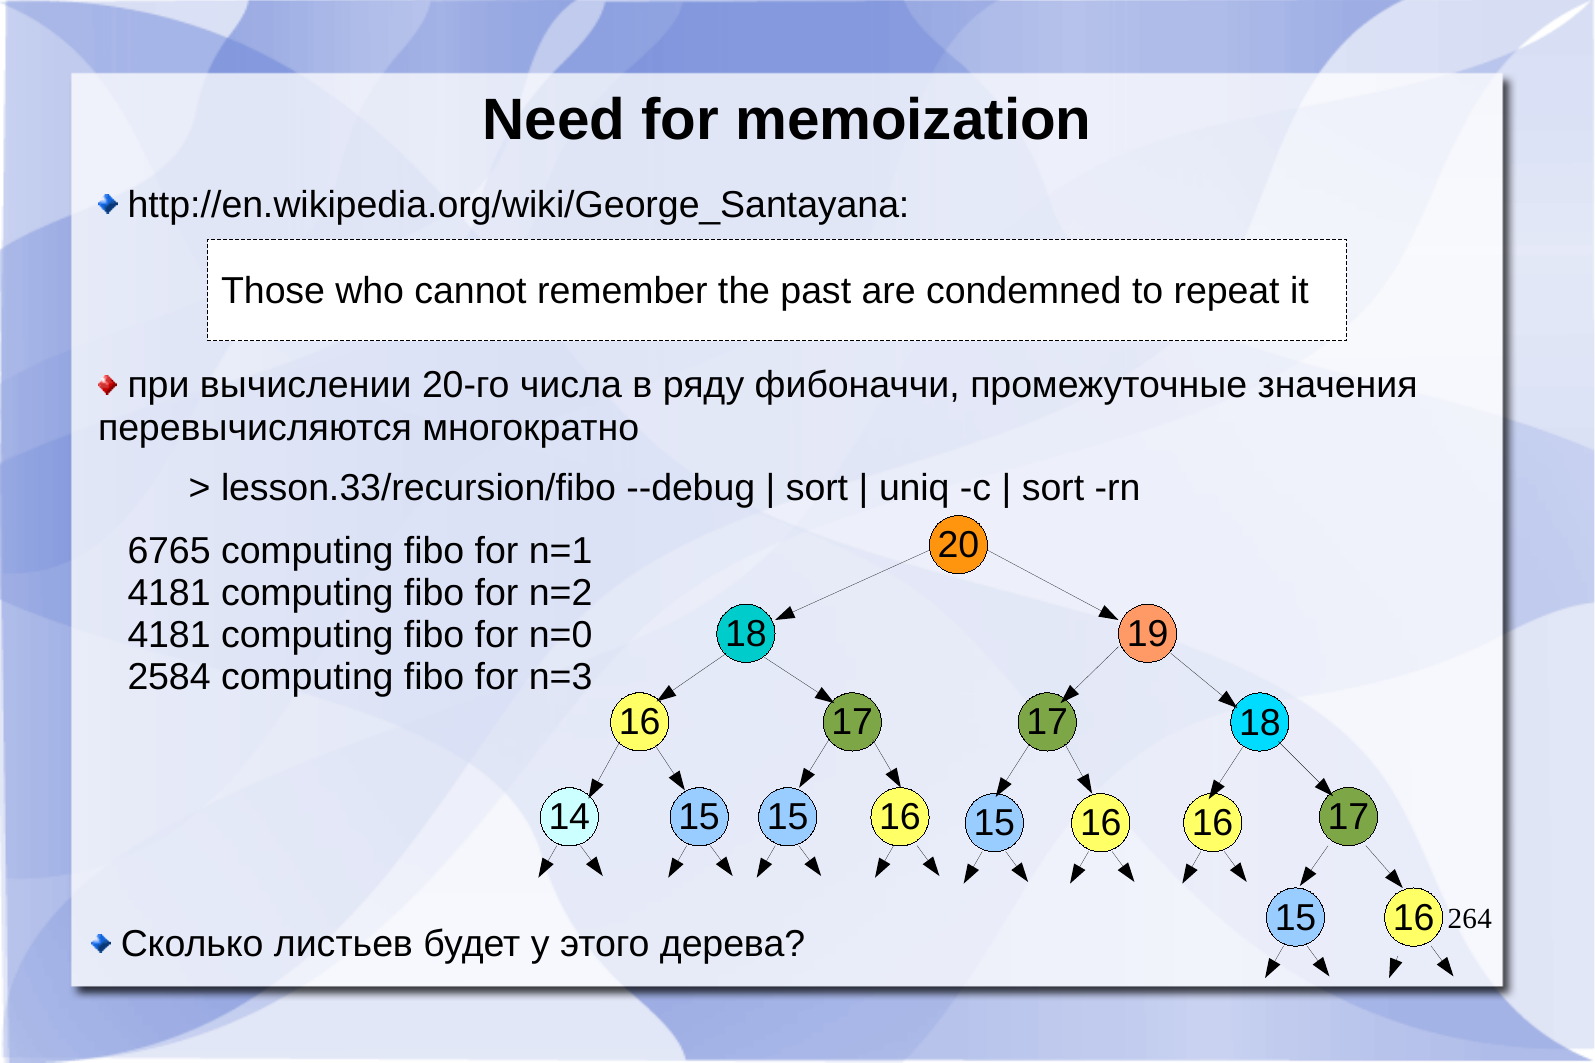

# Need for memoization
 http://en.wikipedia.org/wiki/George_Santayana:
Those who cannot remember the past are condemned to repeat it
 при вычислении 20-го числа в ряду фибоначчи, промежуточные значения перевычисляются многократно
> lesson.33/recursion/fibo --debug | sort | uniq -c | sort -rn
6765 computing fibo for n=1
4181 computing fibo for n=2
4181 computing fibo for n=0
2584 computing fibo for n=3
20
18
19
17
16
18
17
15
16
14
17
15
15
16
16
15
16
264
 Cколько листьев будет у этого дерева?